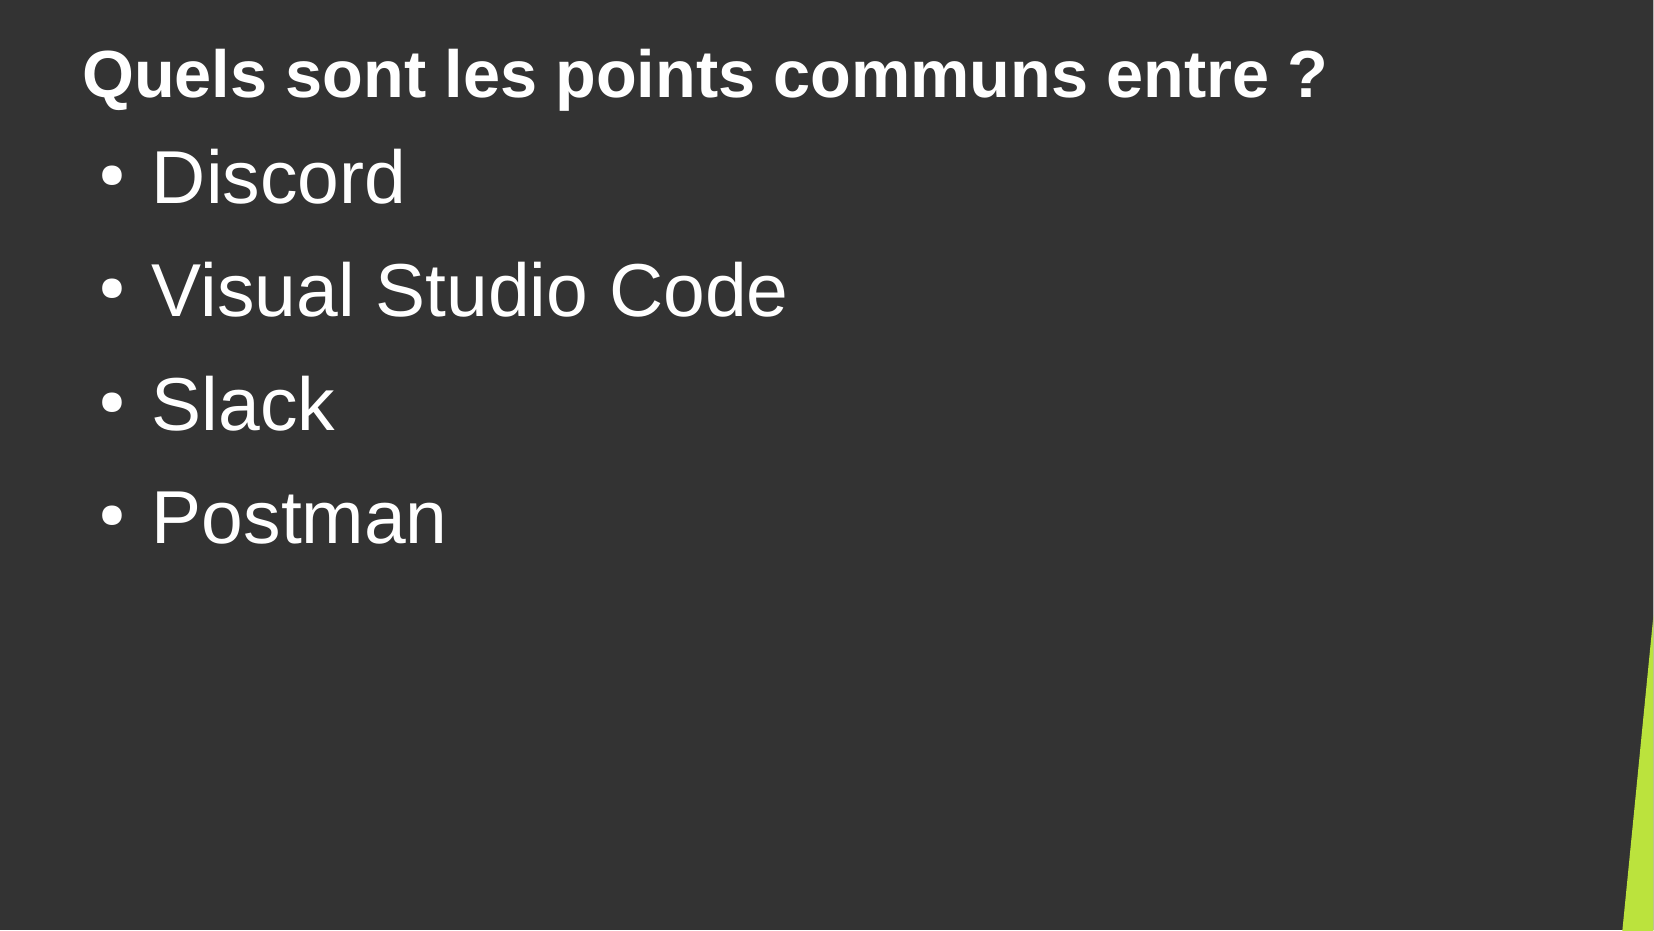

# Quels sont les points communs entre ?
Discord
Visual Studio Code
Slack
Postman